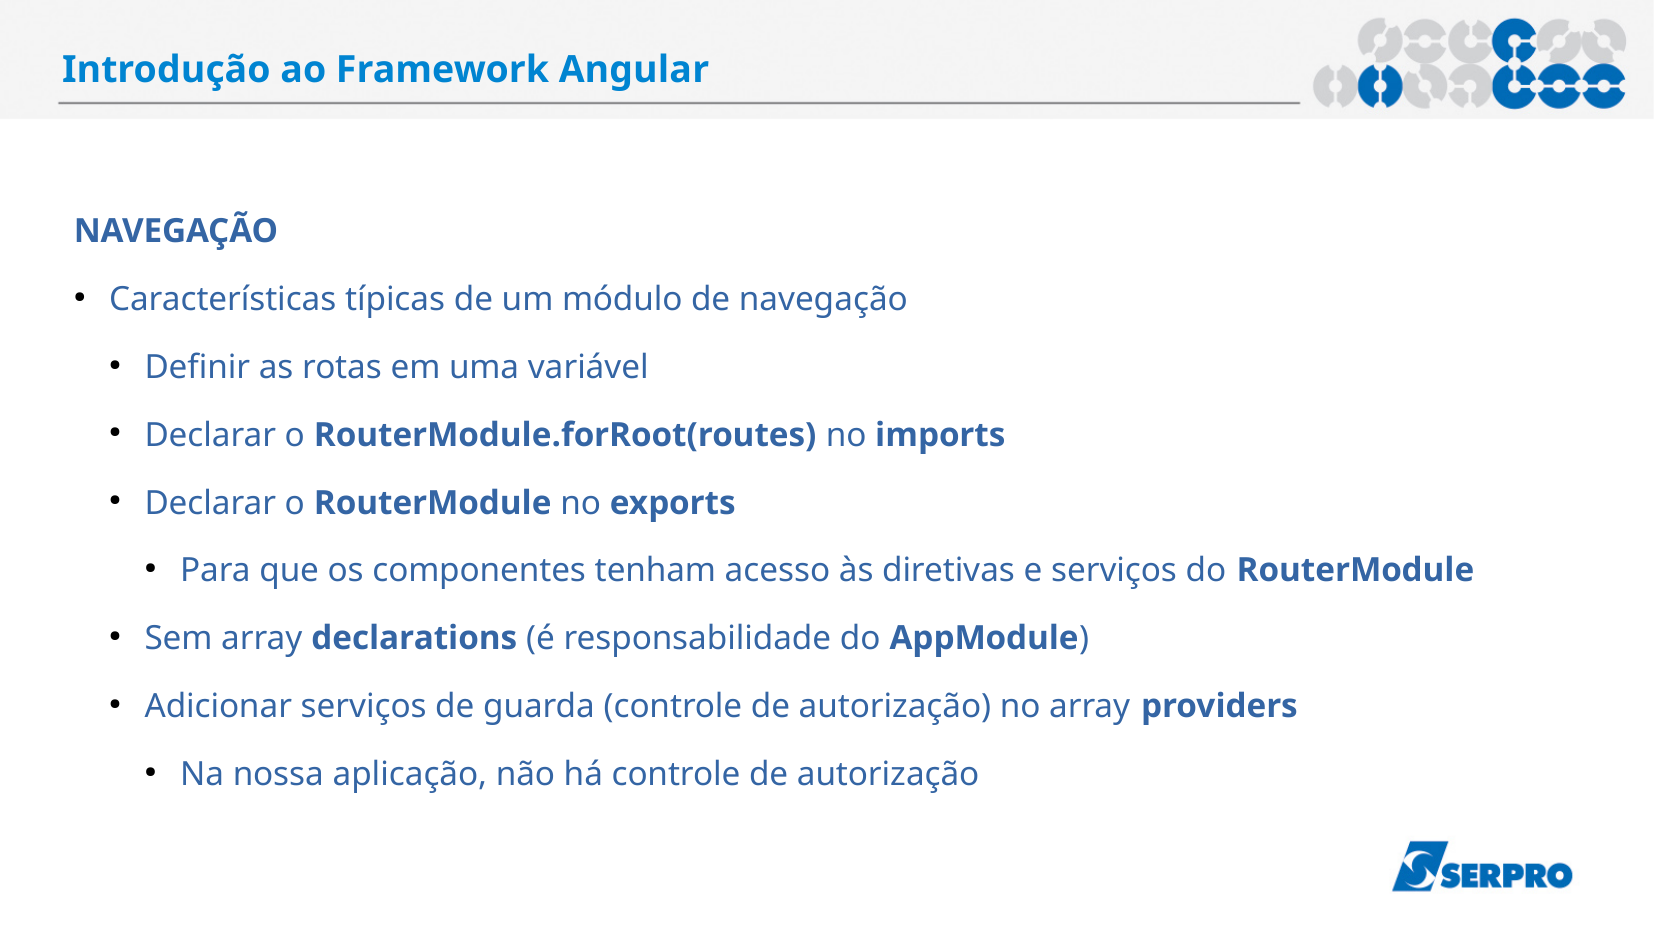

Introdução ao Framework Angular
NAVEGAÇÃO
Características típicas de um módulo de navegação
Definir as rotas em uma variável
Declarar o RouterModule.forRoot(routes) no imports
Declarar o RouterModule no exports
Para que os componentes tenham acesso às diretivas e serviços do RouterModule
Sem array declarations (é responsabilidade do AppModule)
Adicionar serviços de guarda (controle de autorização) no array providers
Na nossa aplicação, não há controle de autorização